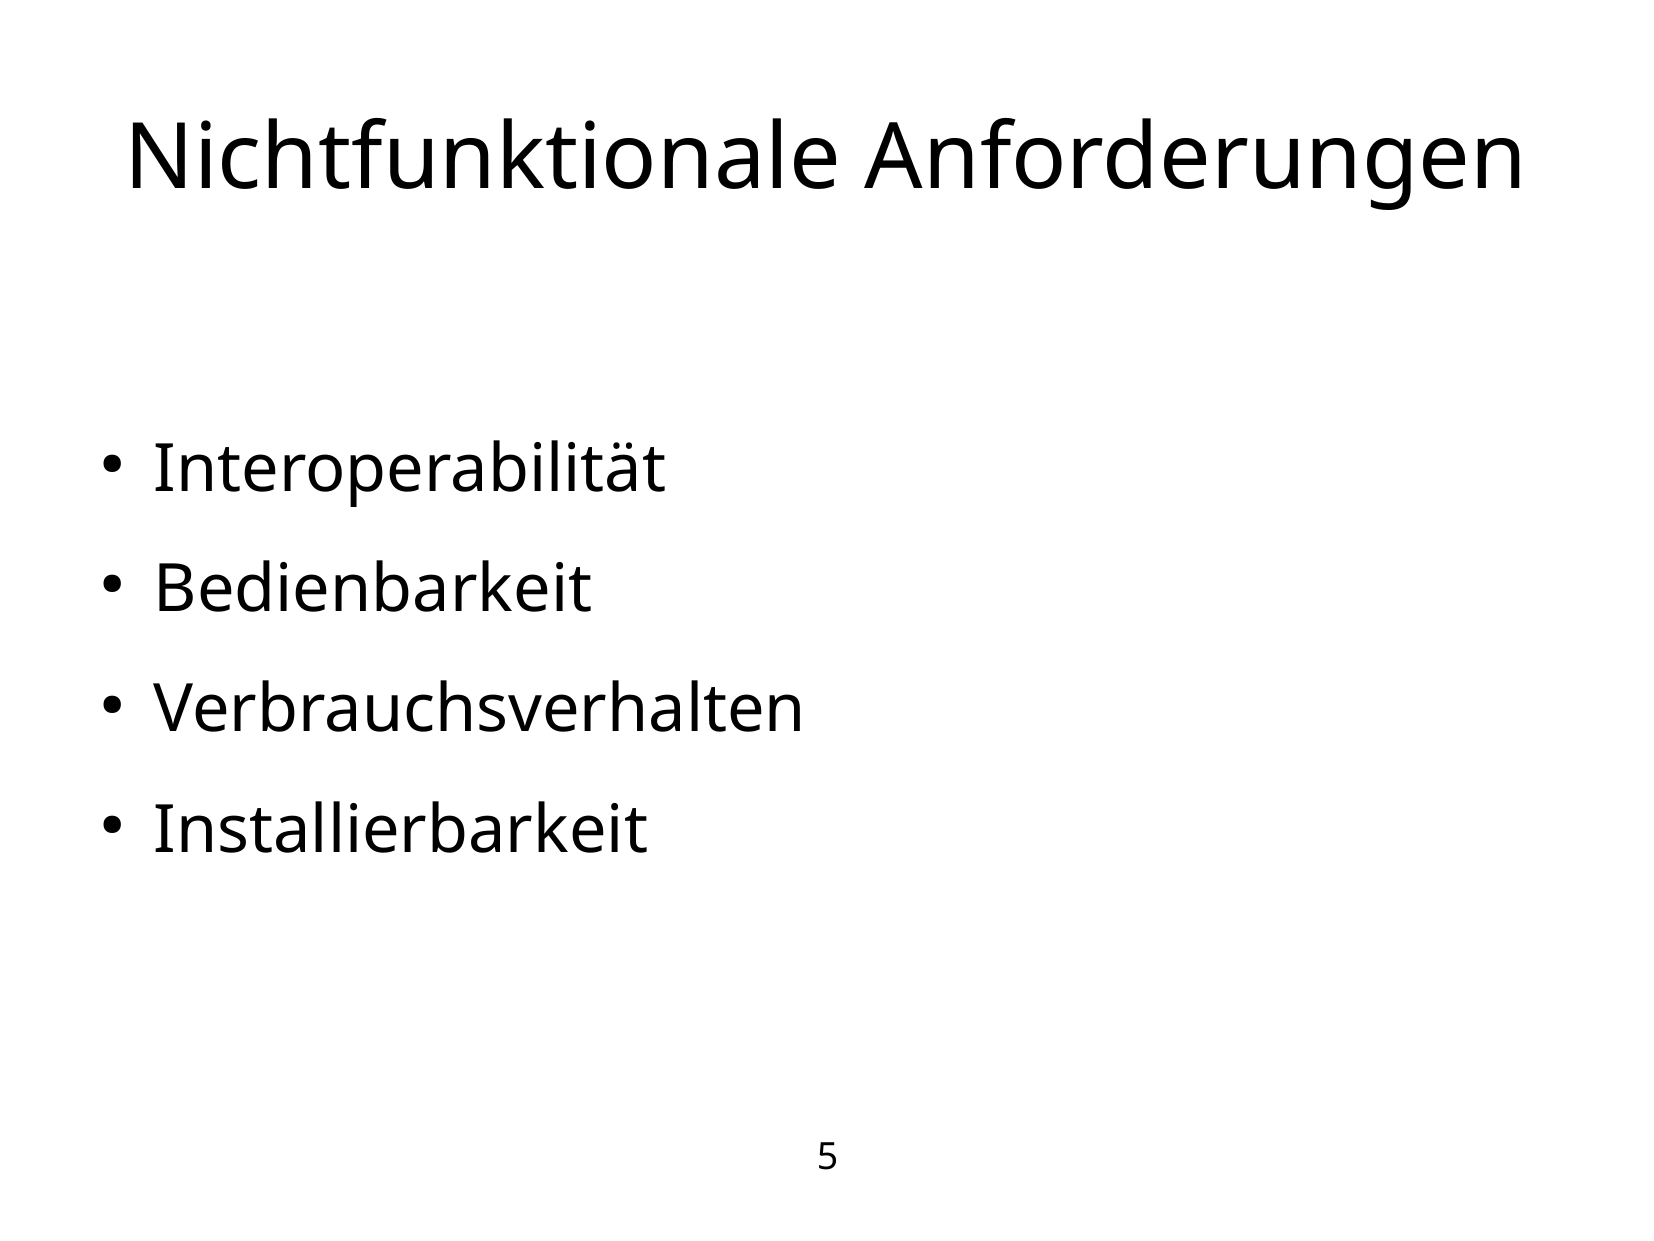

# Nichtfunktionale Anforderungen
Interoperabilität
Bedienbarkeit
Verbrauchsverhalten
Installierbarkeit